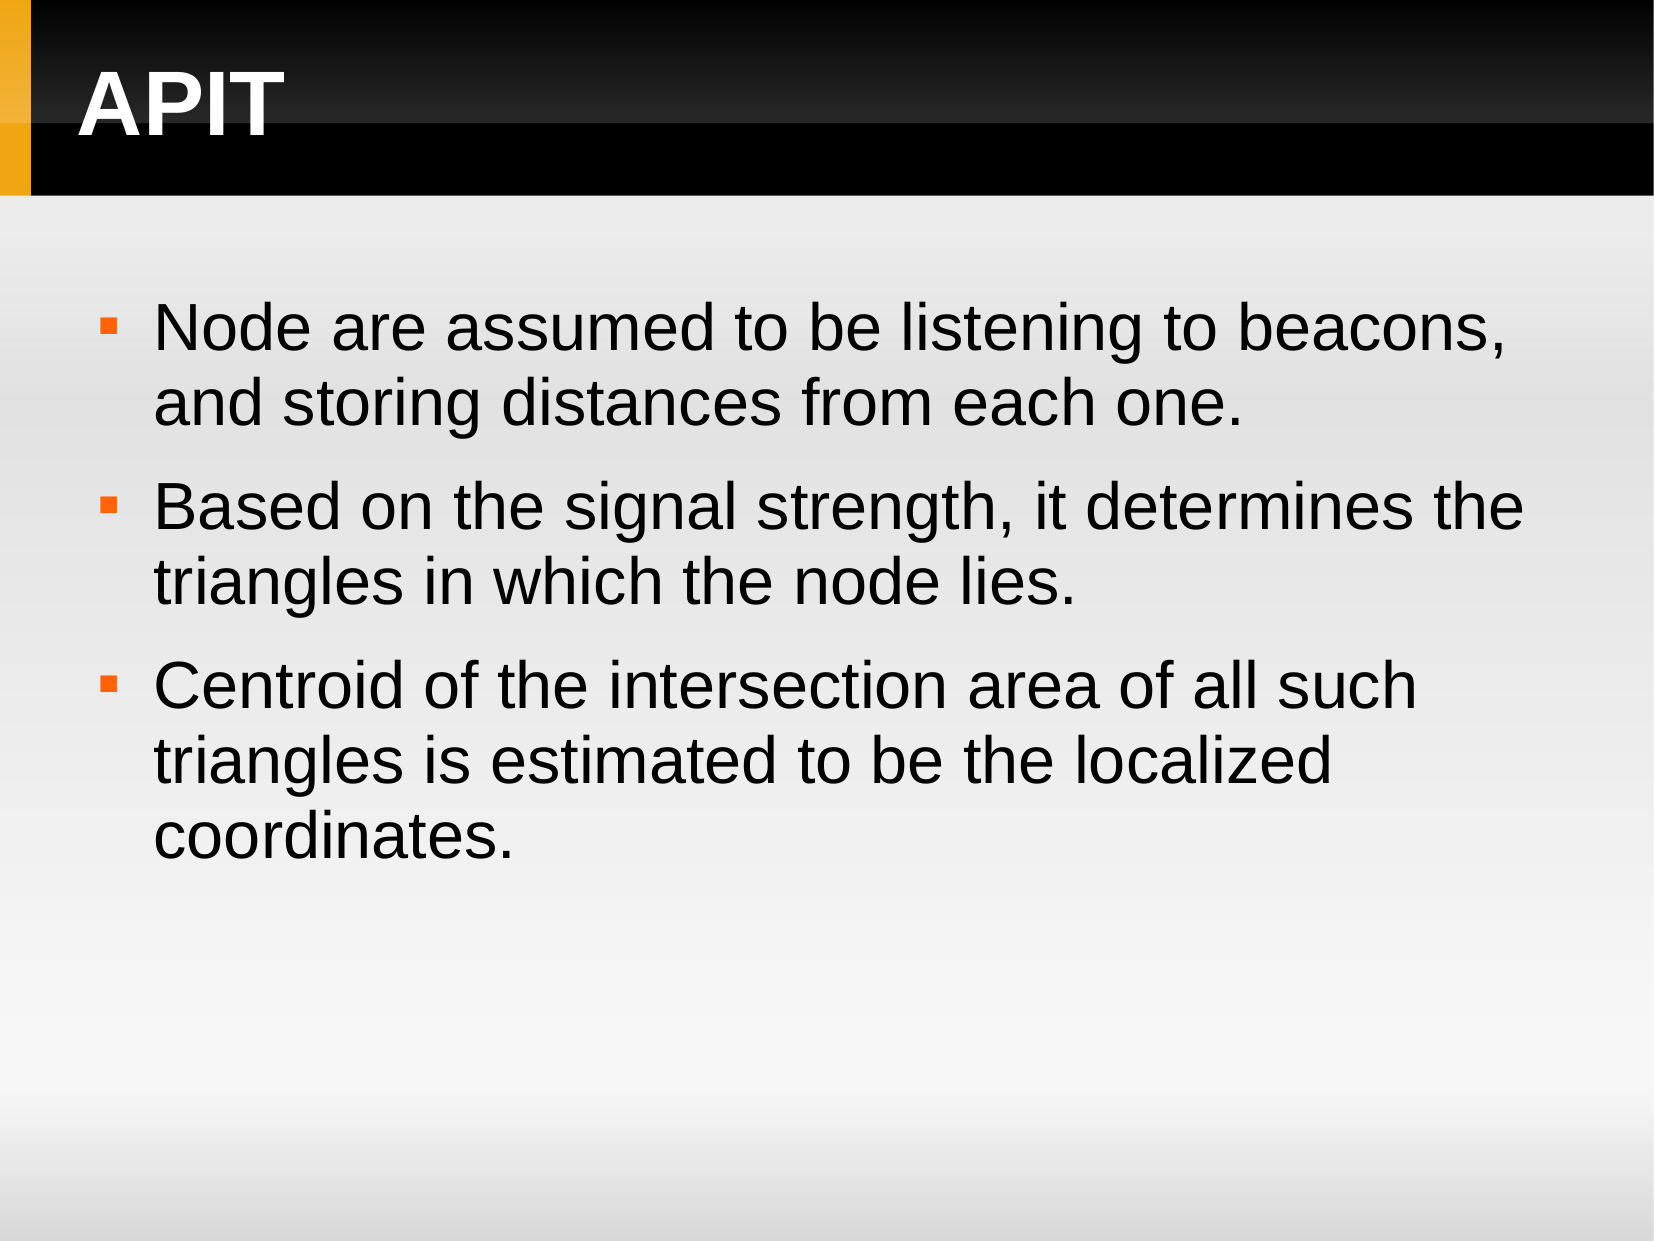

# APIT
Node are assumed to be listening to beacons, and storing distances from each one.
Based on the signal strength, it determines the triangles in which the node lies.
Centroid of the intersection area of all such triangles is estimated to be the localized coordinates.